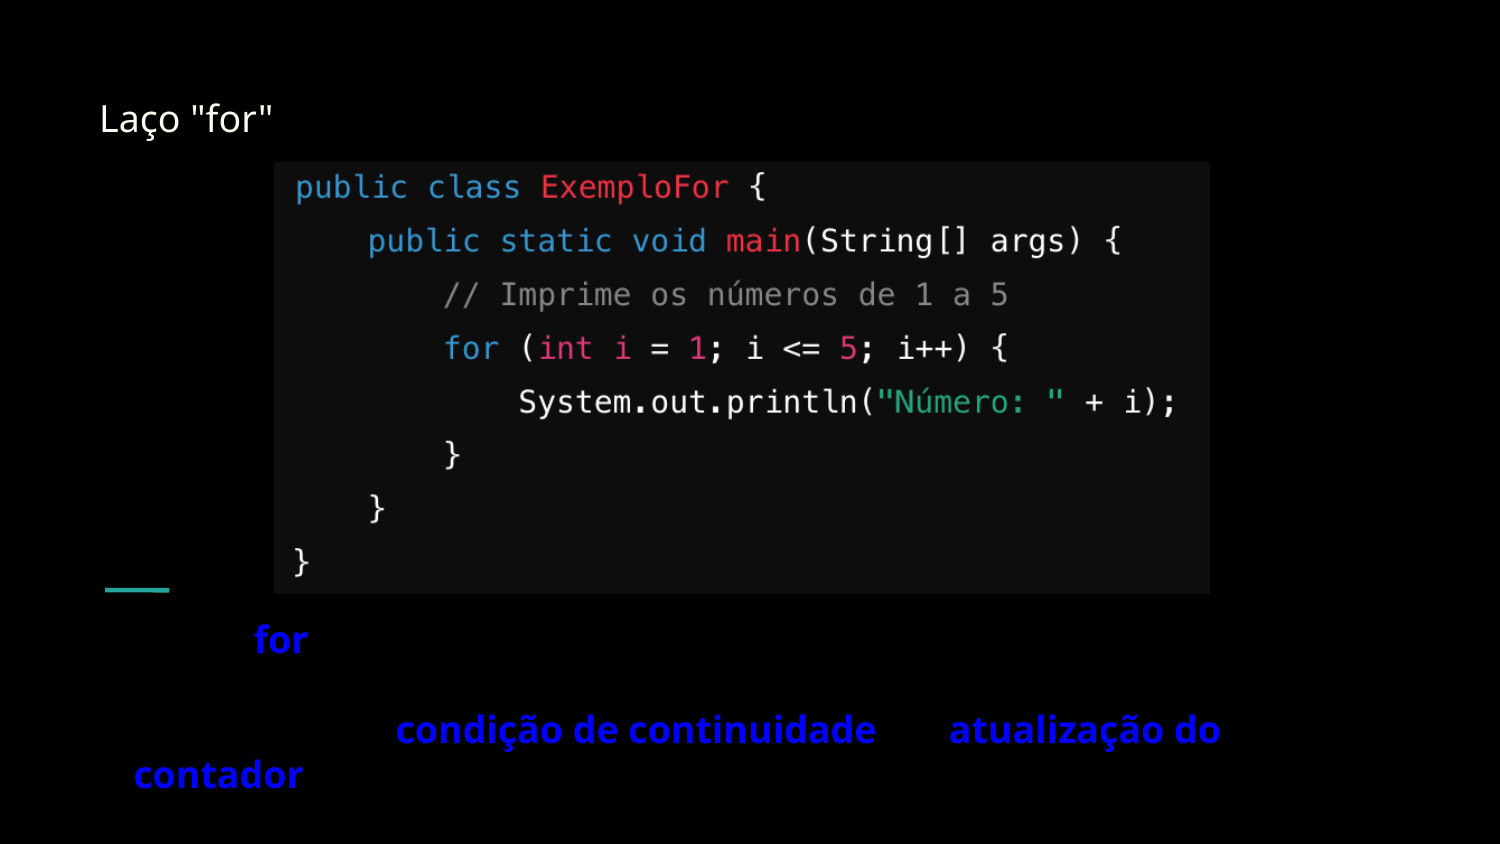

# Laço "for"
O laço for é usado quando sabemos antecipadamente quantas vezes queremos executar um bloco de código. A sintaxe do for inclui a inicialização, a condição de continuidade e a atualização do contador.